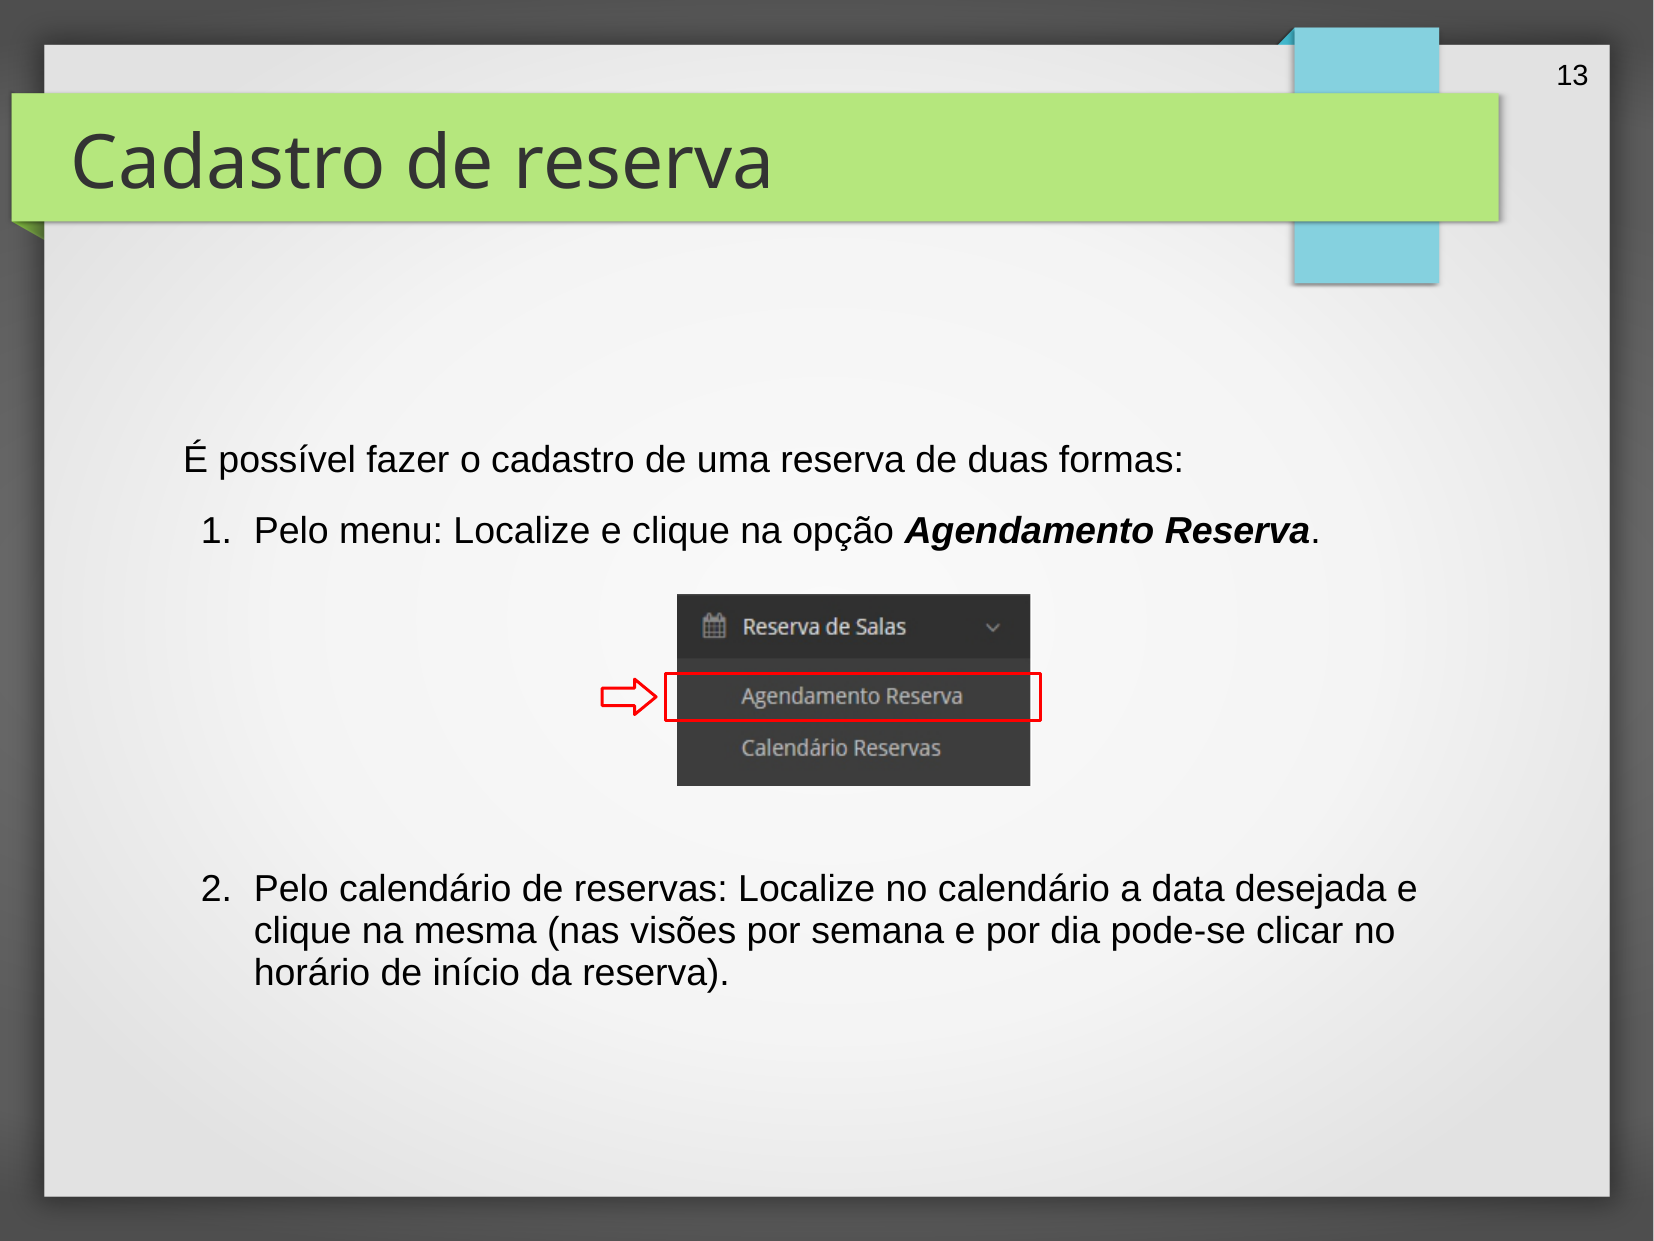

13
# Cadastro de reserva
É possível fazer o cadastro de uma reserva de duas formas:
Pelo menu: Localize e clique na opção Agendamento Reserva.
Pelo calendário de reservas: Localize no calendário a data desejada e clique na mesma (nas visões por semana e por dia pode-se clicar no horário de início da reserva).